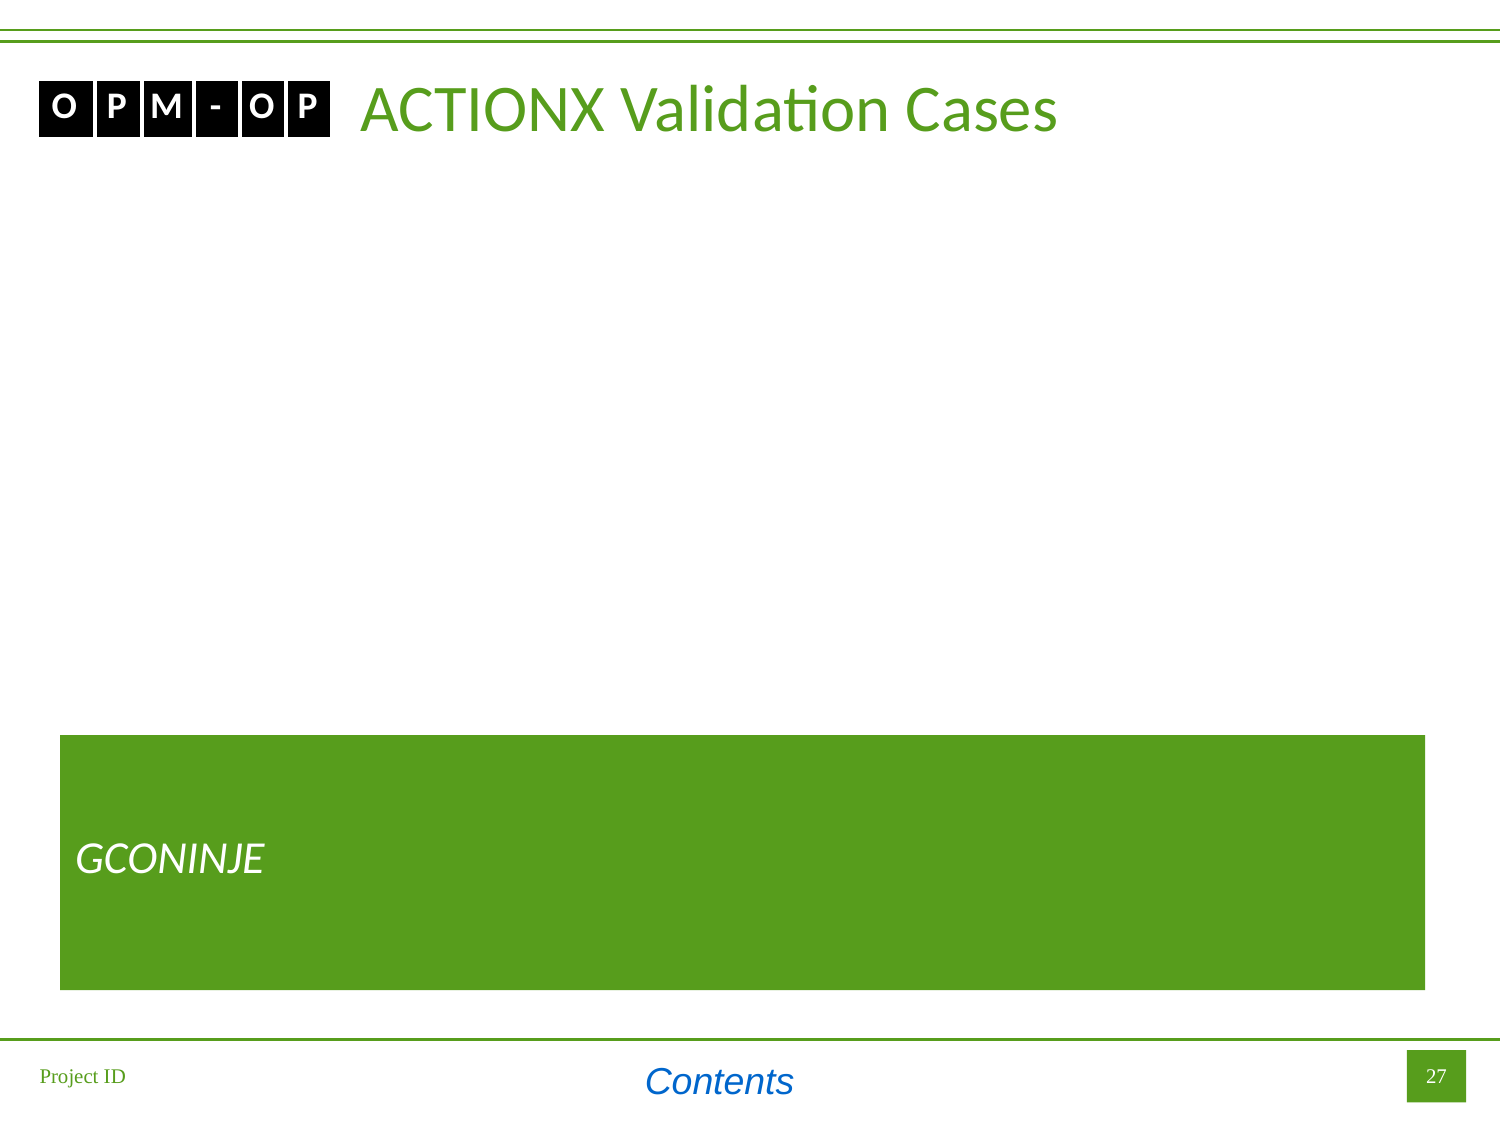

# ACTIONX Validation Cases
GcONINJE
Project ID
27